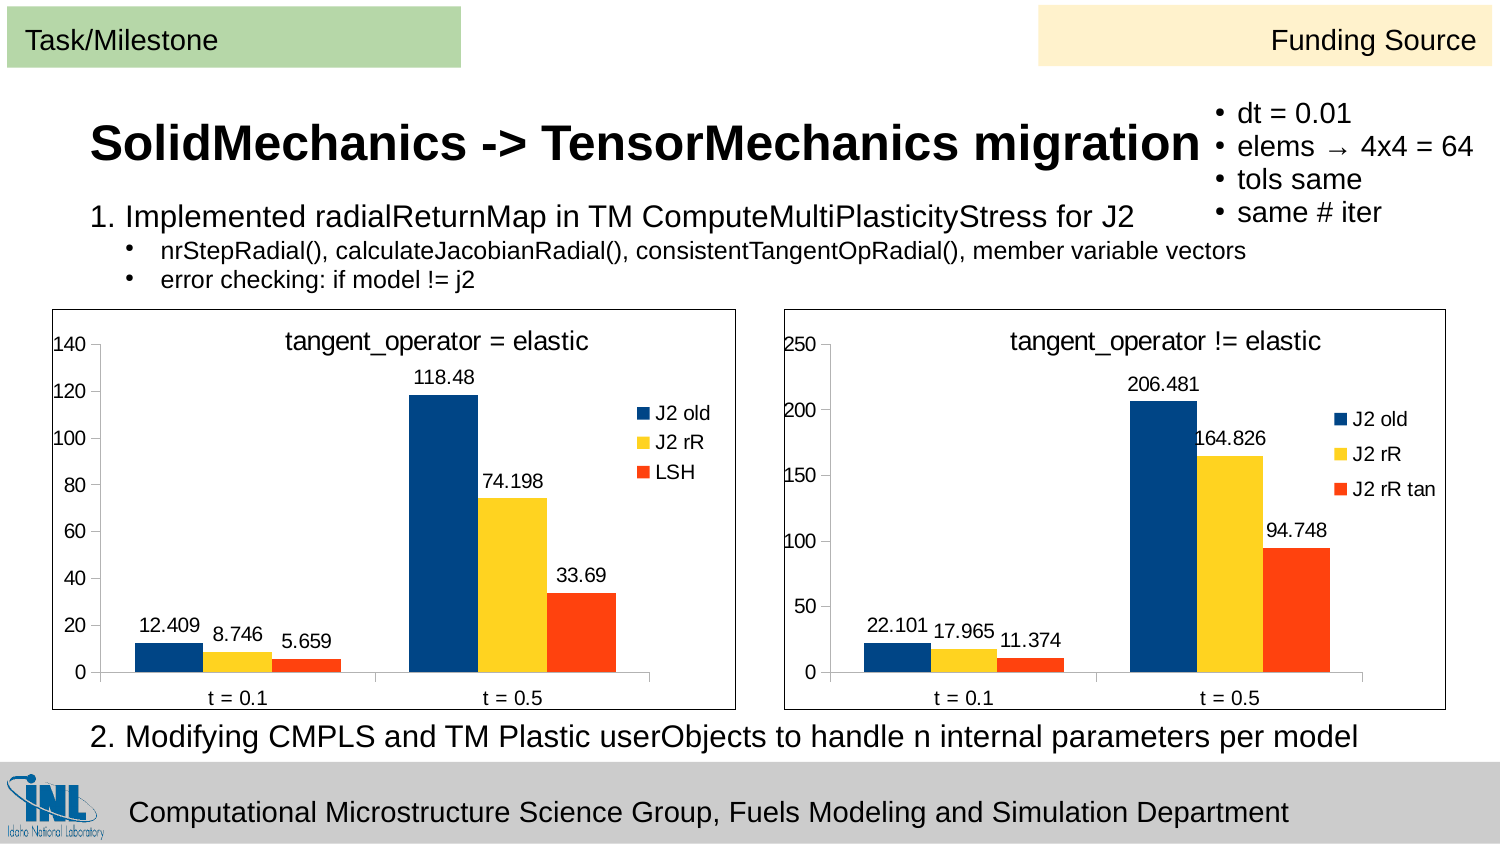

Task/Milestone
Funding Source
dt = 0.01
elems → 4x4 = 64
tols same
same # iter
SolidMechanics -> TensorMechanics migration
Implemented radialReturnMap in TM ComputeMultiPlasticityStress for J2
nrStepRadial(), calculateJacobianRadial(), consistentTangentOpRadial(), member variable vectors
error checking: if model != j2
Modifying CMPLS and TM Plastic userObjects to handle n internal parameters per model
### Chart: tangent_operator = elastic
| Category | J2 old | J2 rR | LSH |
|---|---|---|---|
| t = 0.1 | 12.409 | 8.746 | 5.659 |
| t = 0.5 | 118.48 | 74.198 | 33.69 |
### Chart: tangent_operator != elastic
| Category | J2 old | J2 rR | J2 rR tan |
|---|---|---|---|
| t = 0.1 | 22.101 | 17.965 | 11.374 |
| t = 0.5 | 206.481 | 164.826 | 94.748 |